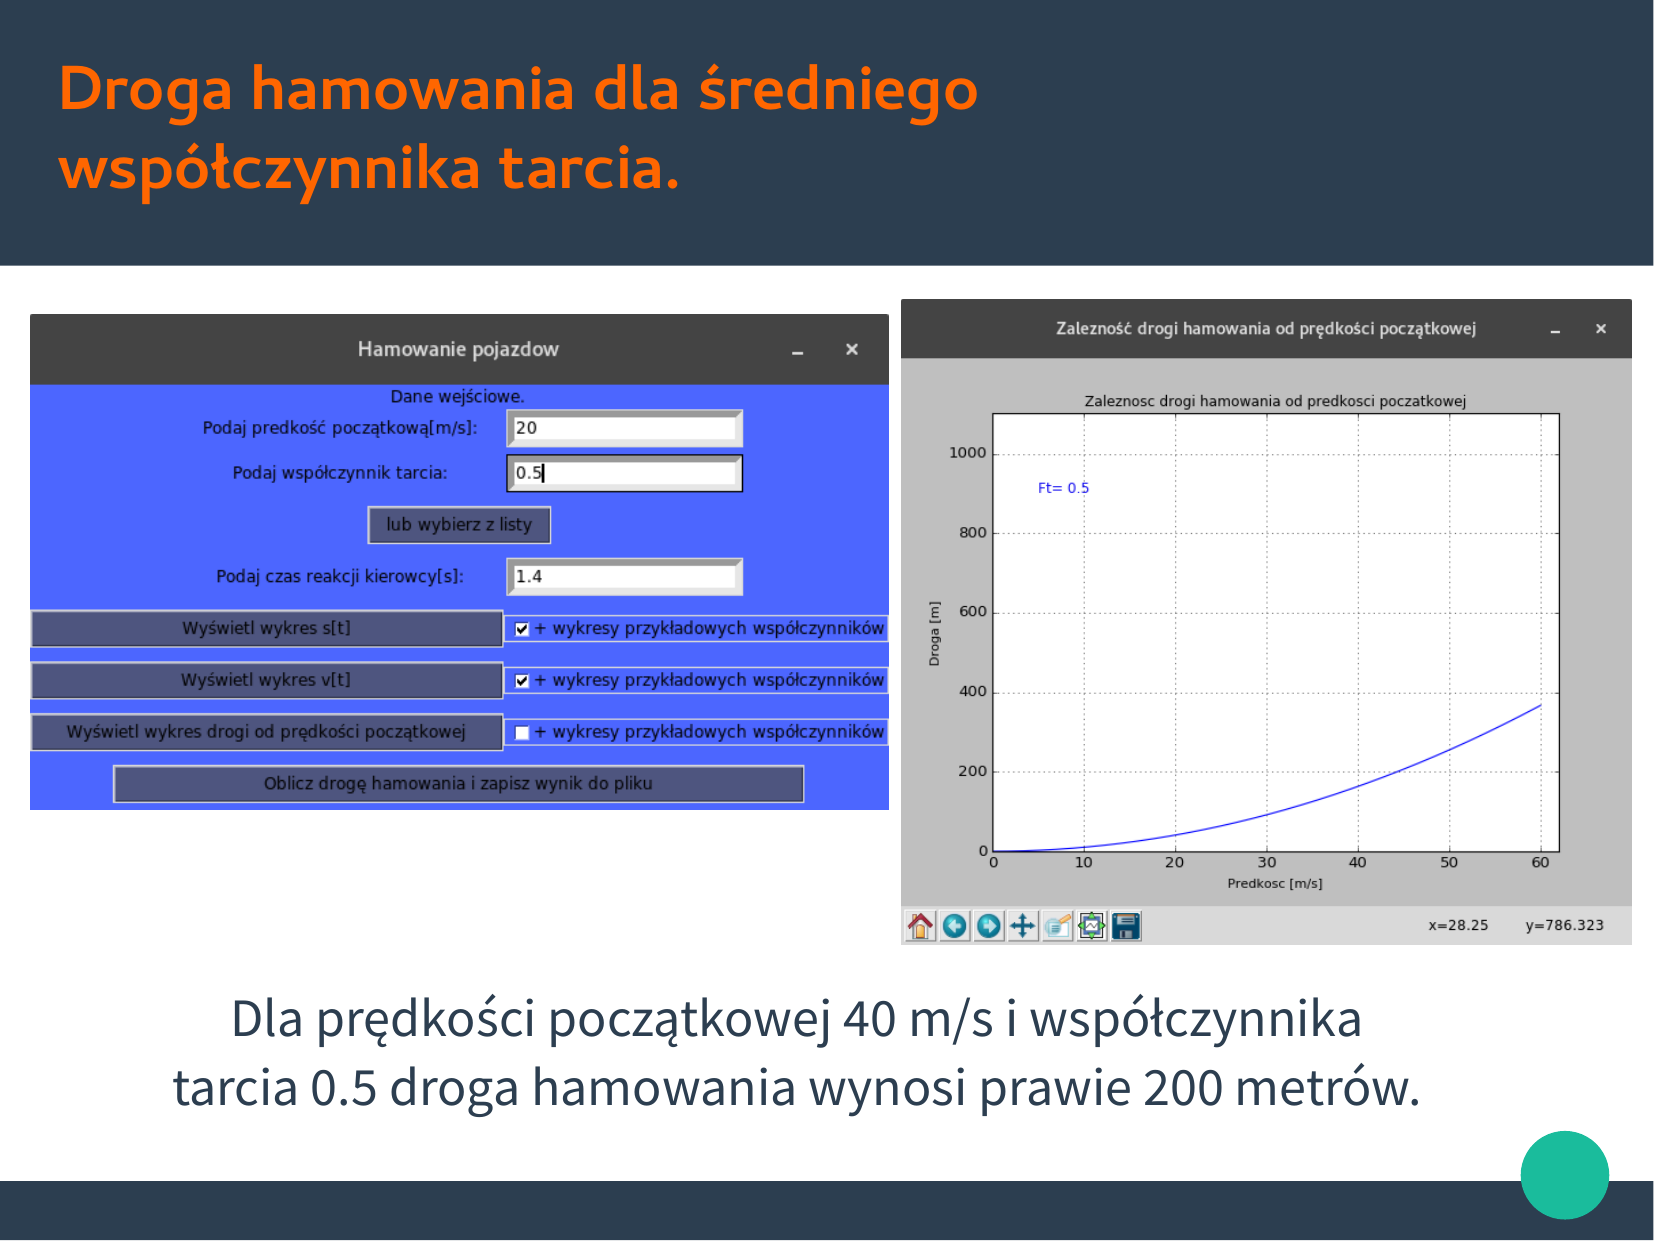

# Droga hamowania dla średniego współczynnika tarcia.
Dla prędkości początkowej 40 m/s i współczynnika
tarcia 0.5 droga hamowania wynosi prawie 200 metrów.